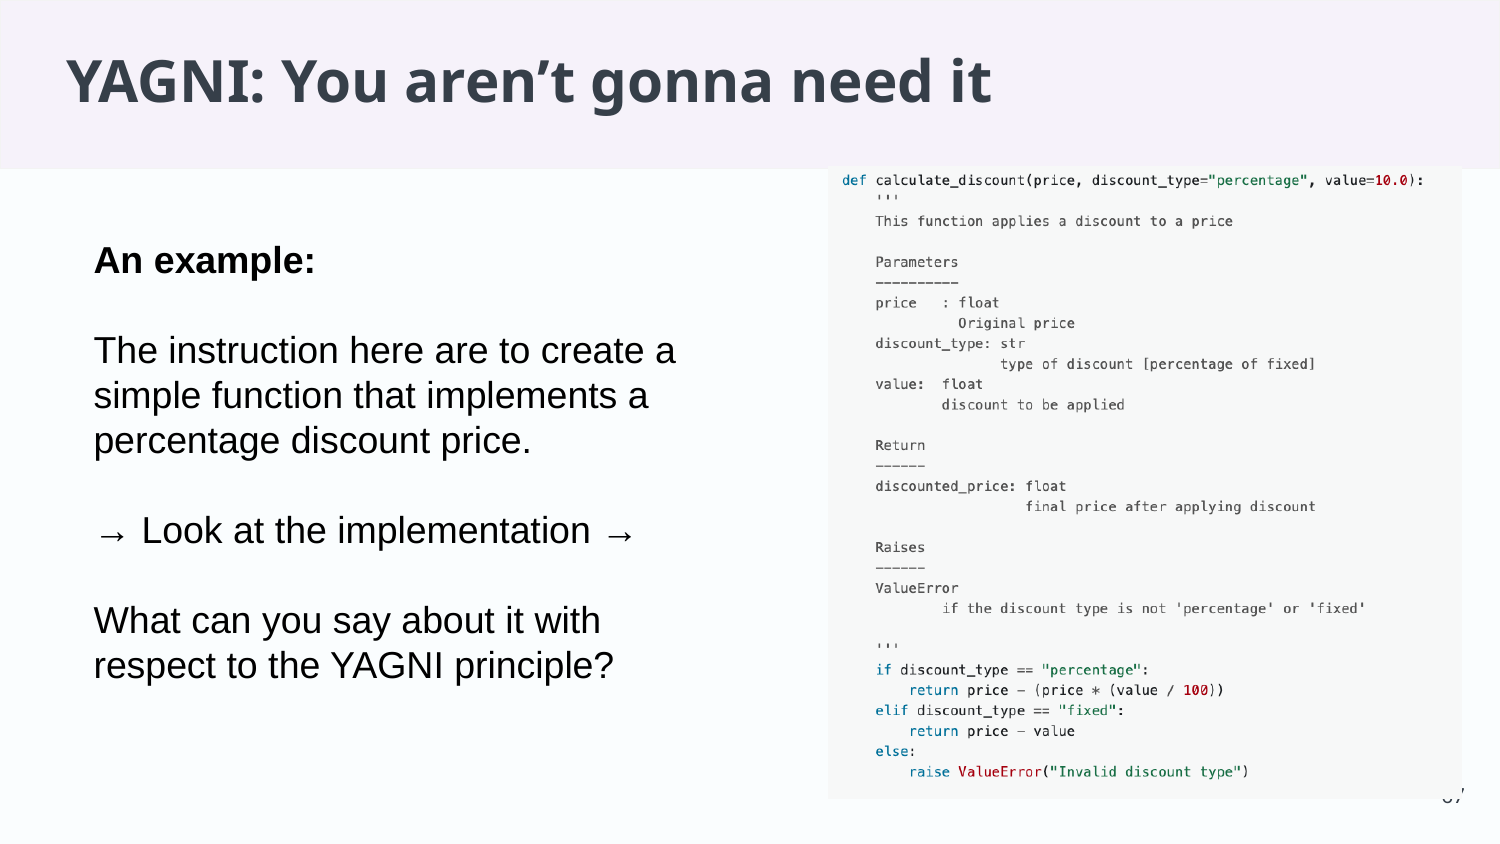

# YAGNI: You aren’t gonna need it
An example:
The instruction here are to create a simple function that implements a percentage discount price.
→ Look at the implementation →
What can you say about it with respect to the YAGNI principle?